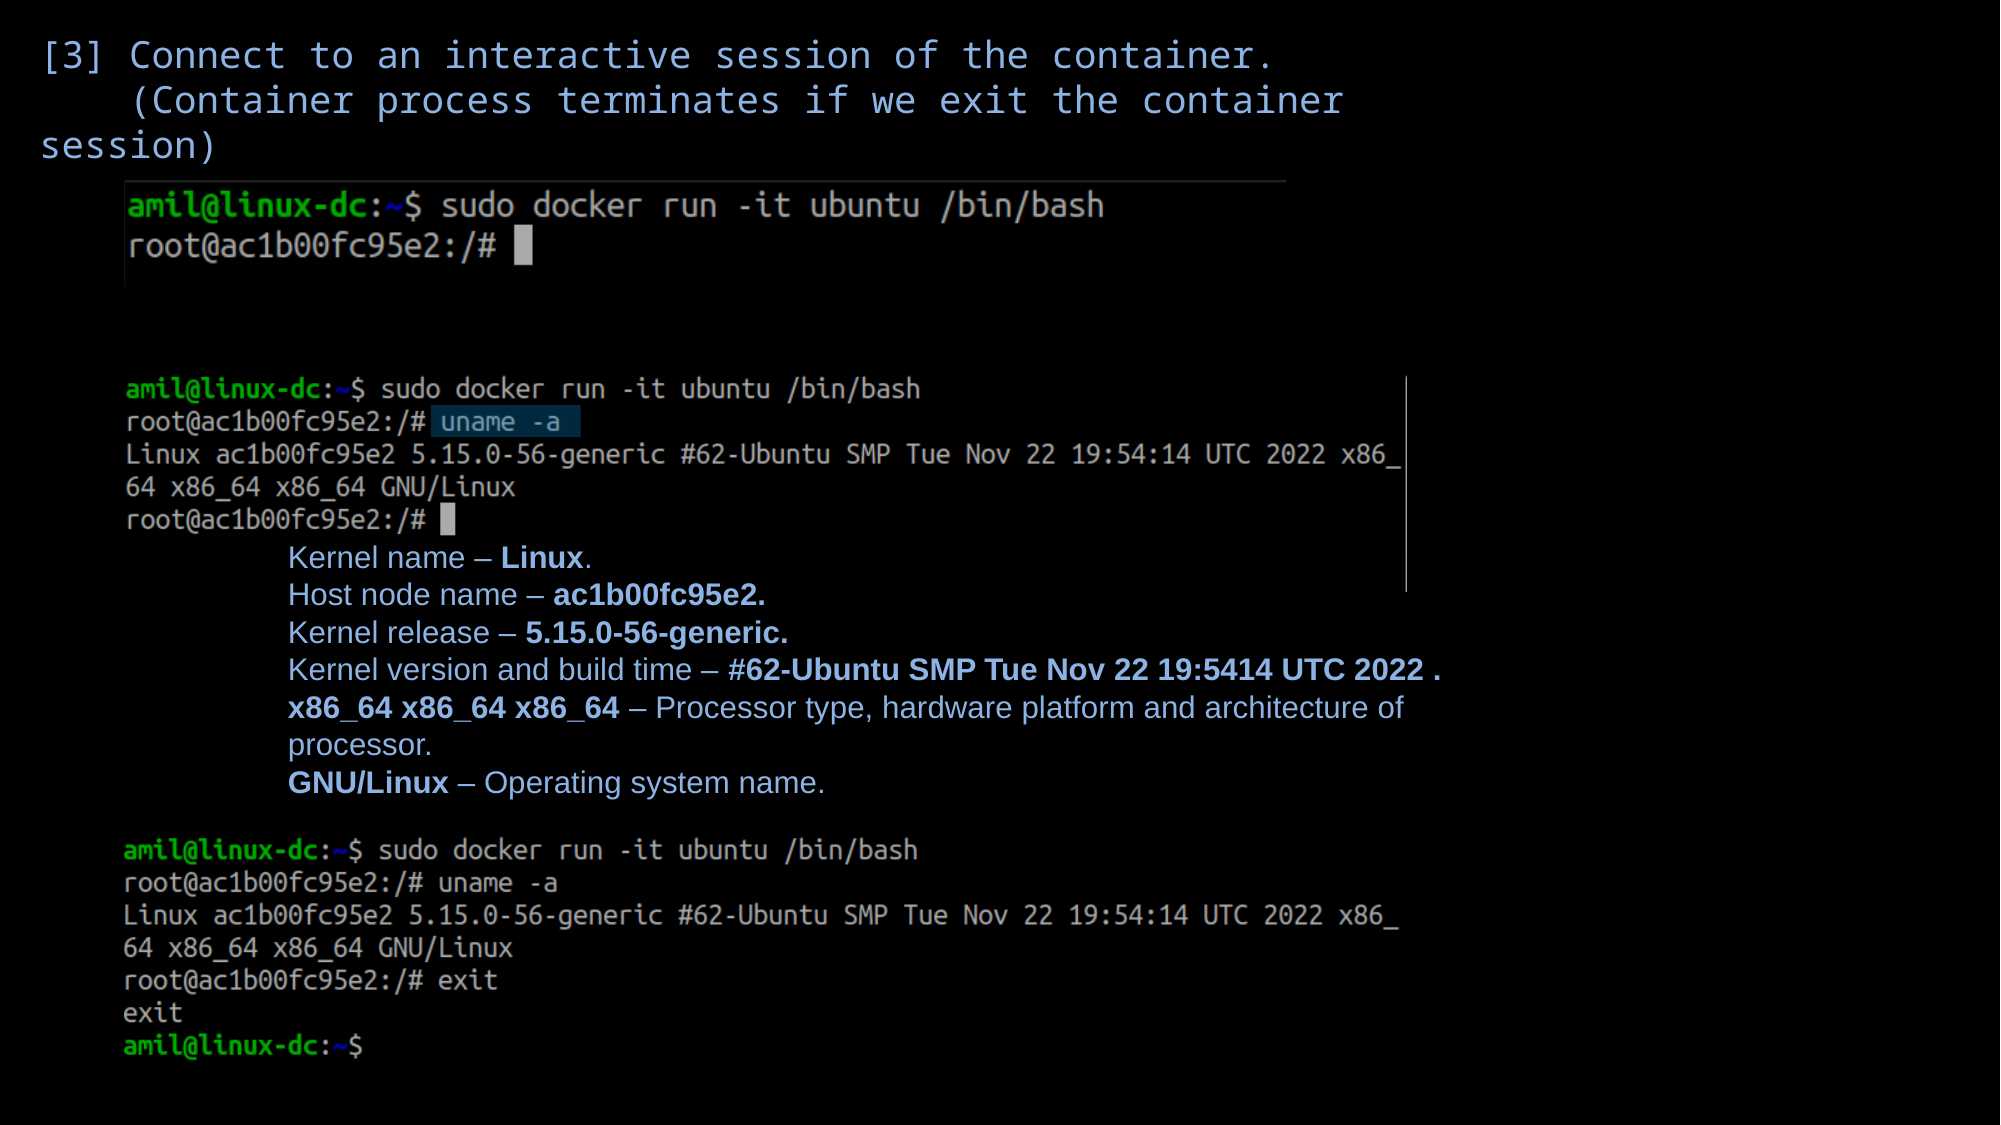

[3] Connect to an interactive session of the container.
 (Container process terminates if we exit the container session)
Kernel name – Linux.
Host node name – ac1b00fc95e2.
Kernel release – 5.15.0-56-generic.
Kernel version and build time – #62-Ubuntu SMP Tue Nov 22 19:5414 UTC 2022 .
x86_64 x86_64 x86_64 – Processor type, hardware platform and architecture of processor.
GNU/Linux – Operating system name.